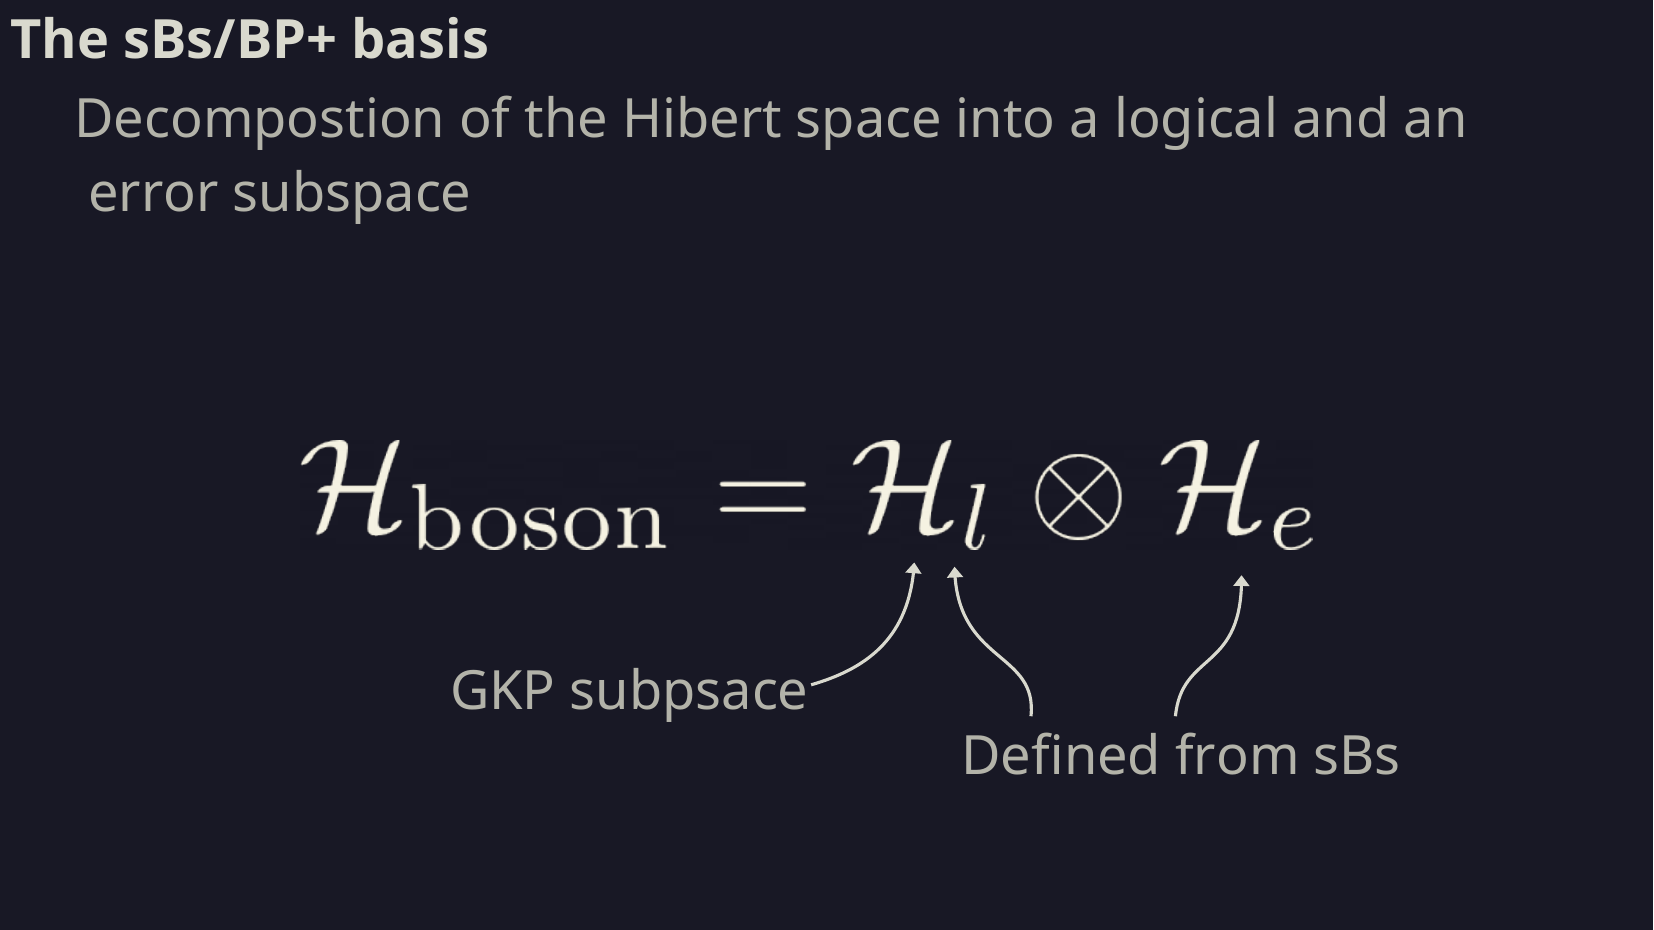

The sBs/BP+ basis
Decompostion of the Hibert space into a logical and an
 error subspace
GKP subpsace
Defined from sBs